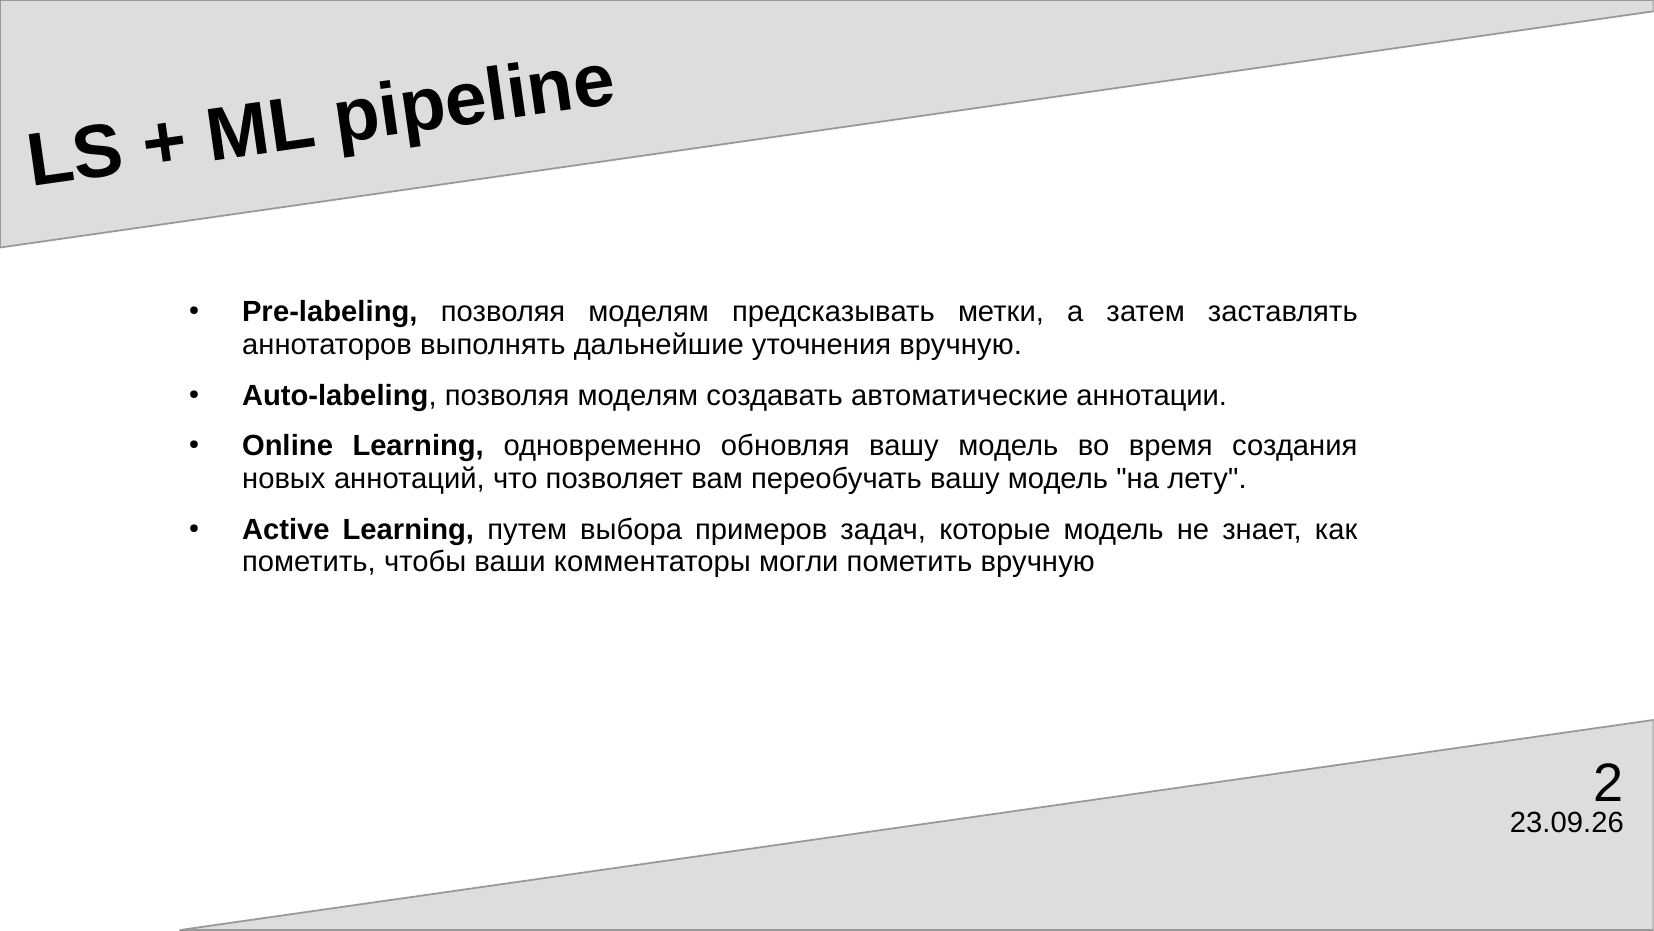

# LS + ML pipeline
Pre-labeling, позволяя моделям предсказывать метки, а затем заставлять аннотаторов выполнять дальнейшие уточнения вручную.
Auto-labeling, позволяя моделям создавать автоматические аннотации.
Online Learning, одновременно обновляя вашу модель во время создания новых аннотаций, что позволяет вам переобучать вашу модель "на лету".
Active Learning, путем выбора примеров задач, которые модель не знает, как пометить, чтобы ваши комментаторы могли пометить вручную
2